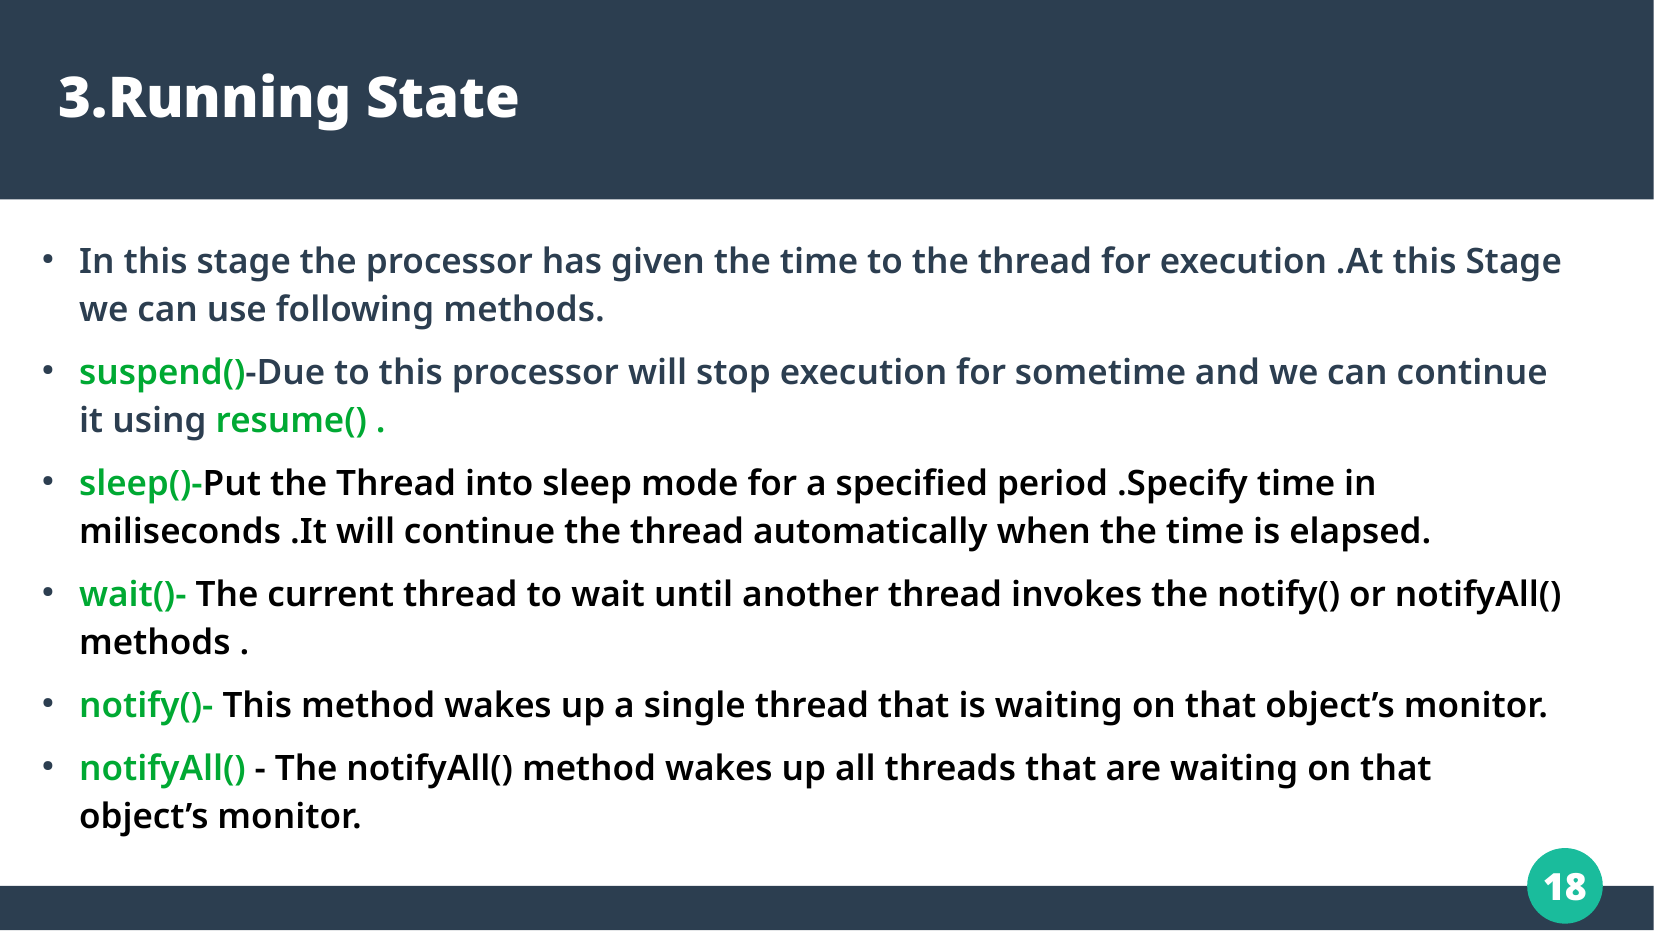

# 3.Running State
In this stage the processor has given the time to the thread for execution .At this Stage we can use following methods.
suspend()-Due to this processor will stop execution for sometime and we can continue it using resume() .
sleep()-Put the Thread into sleep mode for a specified period .Specify time in miliseconds .It will continue the thread automatically when the time is elapsed.
wait()- The current thread to wait until another thread invokes the notify() or notifyAll() methods .
notify()- This method wakes up a single thread that is waiting on that object’s monitor.
notifyAll() - The notifyAll() method wakes up all threads that are waiting on that object’s monitor.